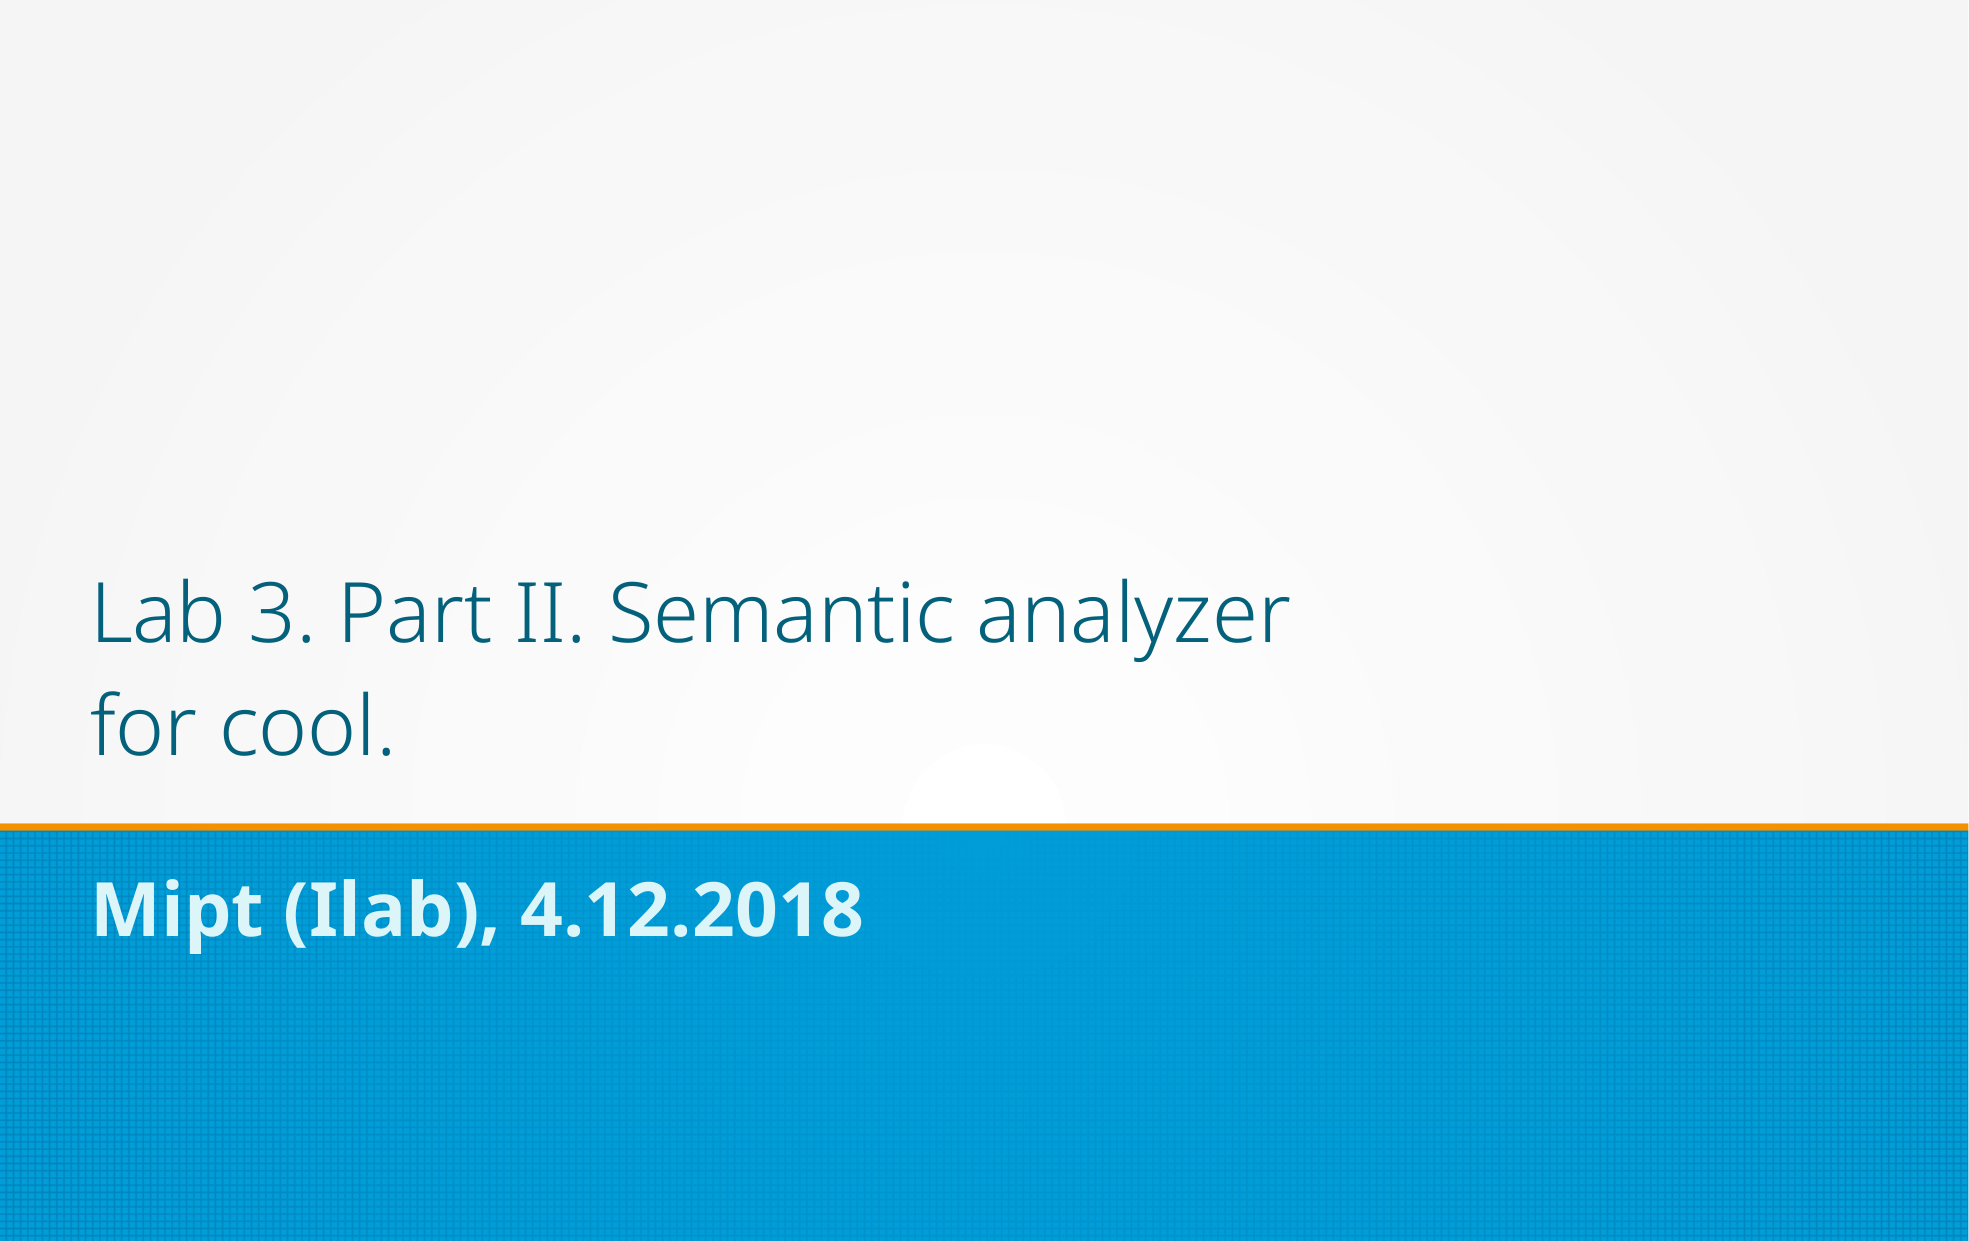

# Lab 3. Part II. Semantic analyzer for cool.
Mipt (Ilab), 4.12.2018